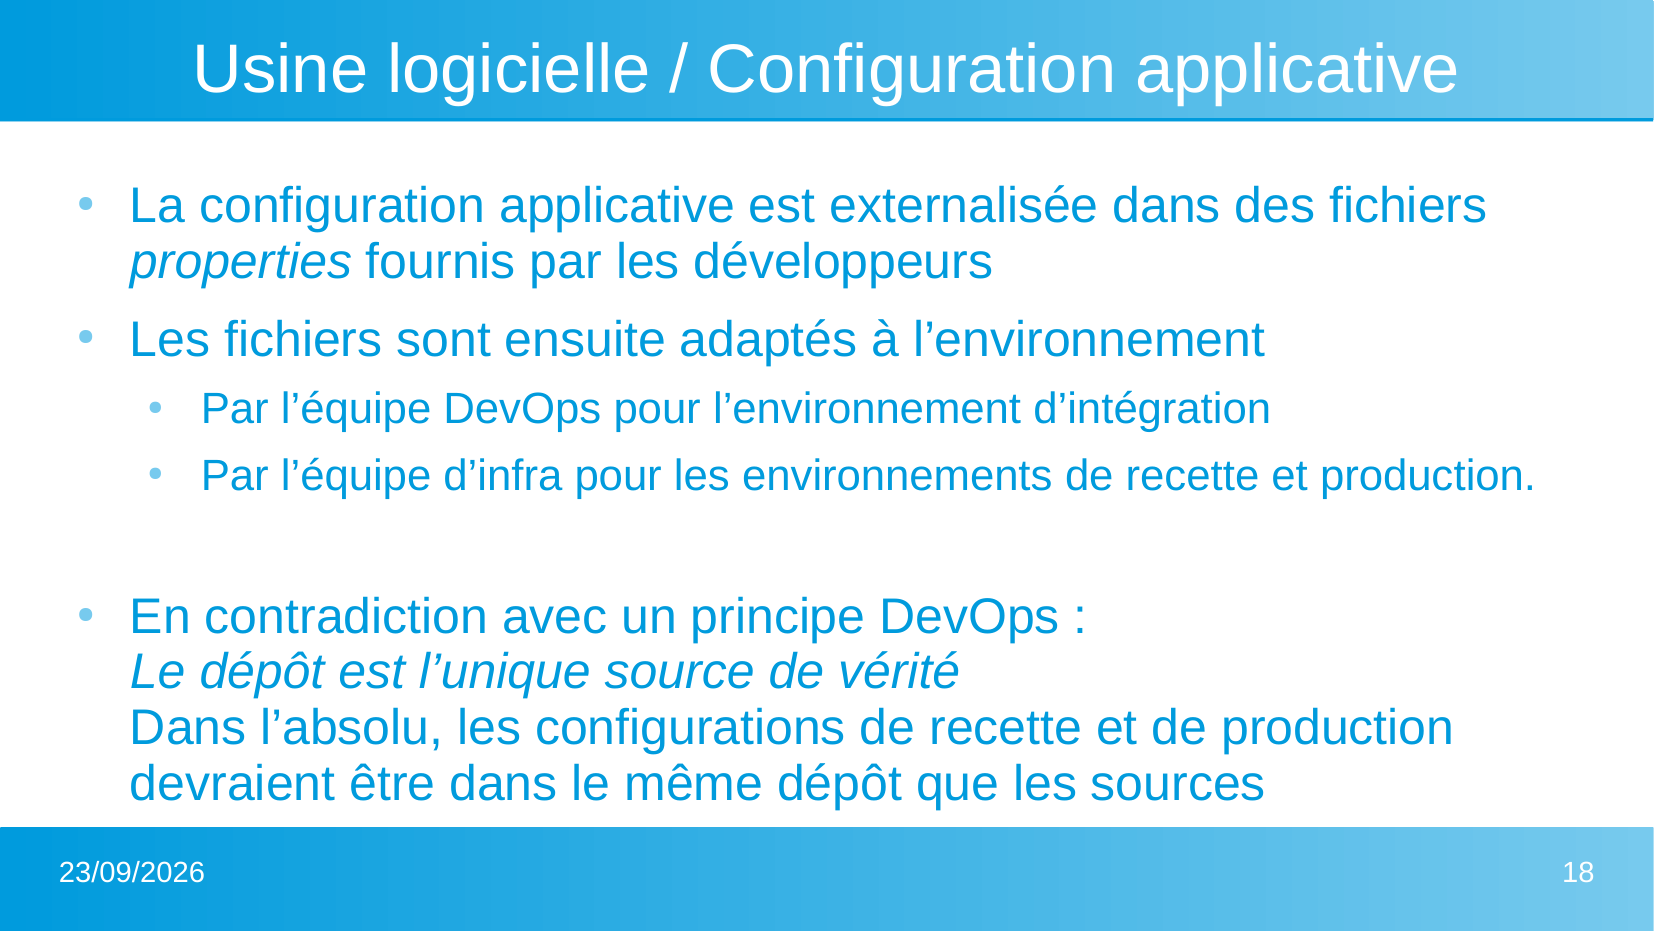

# Usine logicielle / Configuration applicative
La configuration applicative est externalisée dans des fichiers properties fournis par les développeurs
Les fichiers sont ensuite adaptés à l’environnement
Par l’équipe DevOps pour l’environnement d’intégration
Par l’équipe d’infra pour les environnements de recette et production.
En contradiction avec un principe DevOps :
Le dépôt est l’unique source de vérité
Dans l’absolu, les configurations de recette et de production devraient être dans le même dépôt que les sources
18